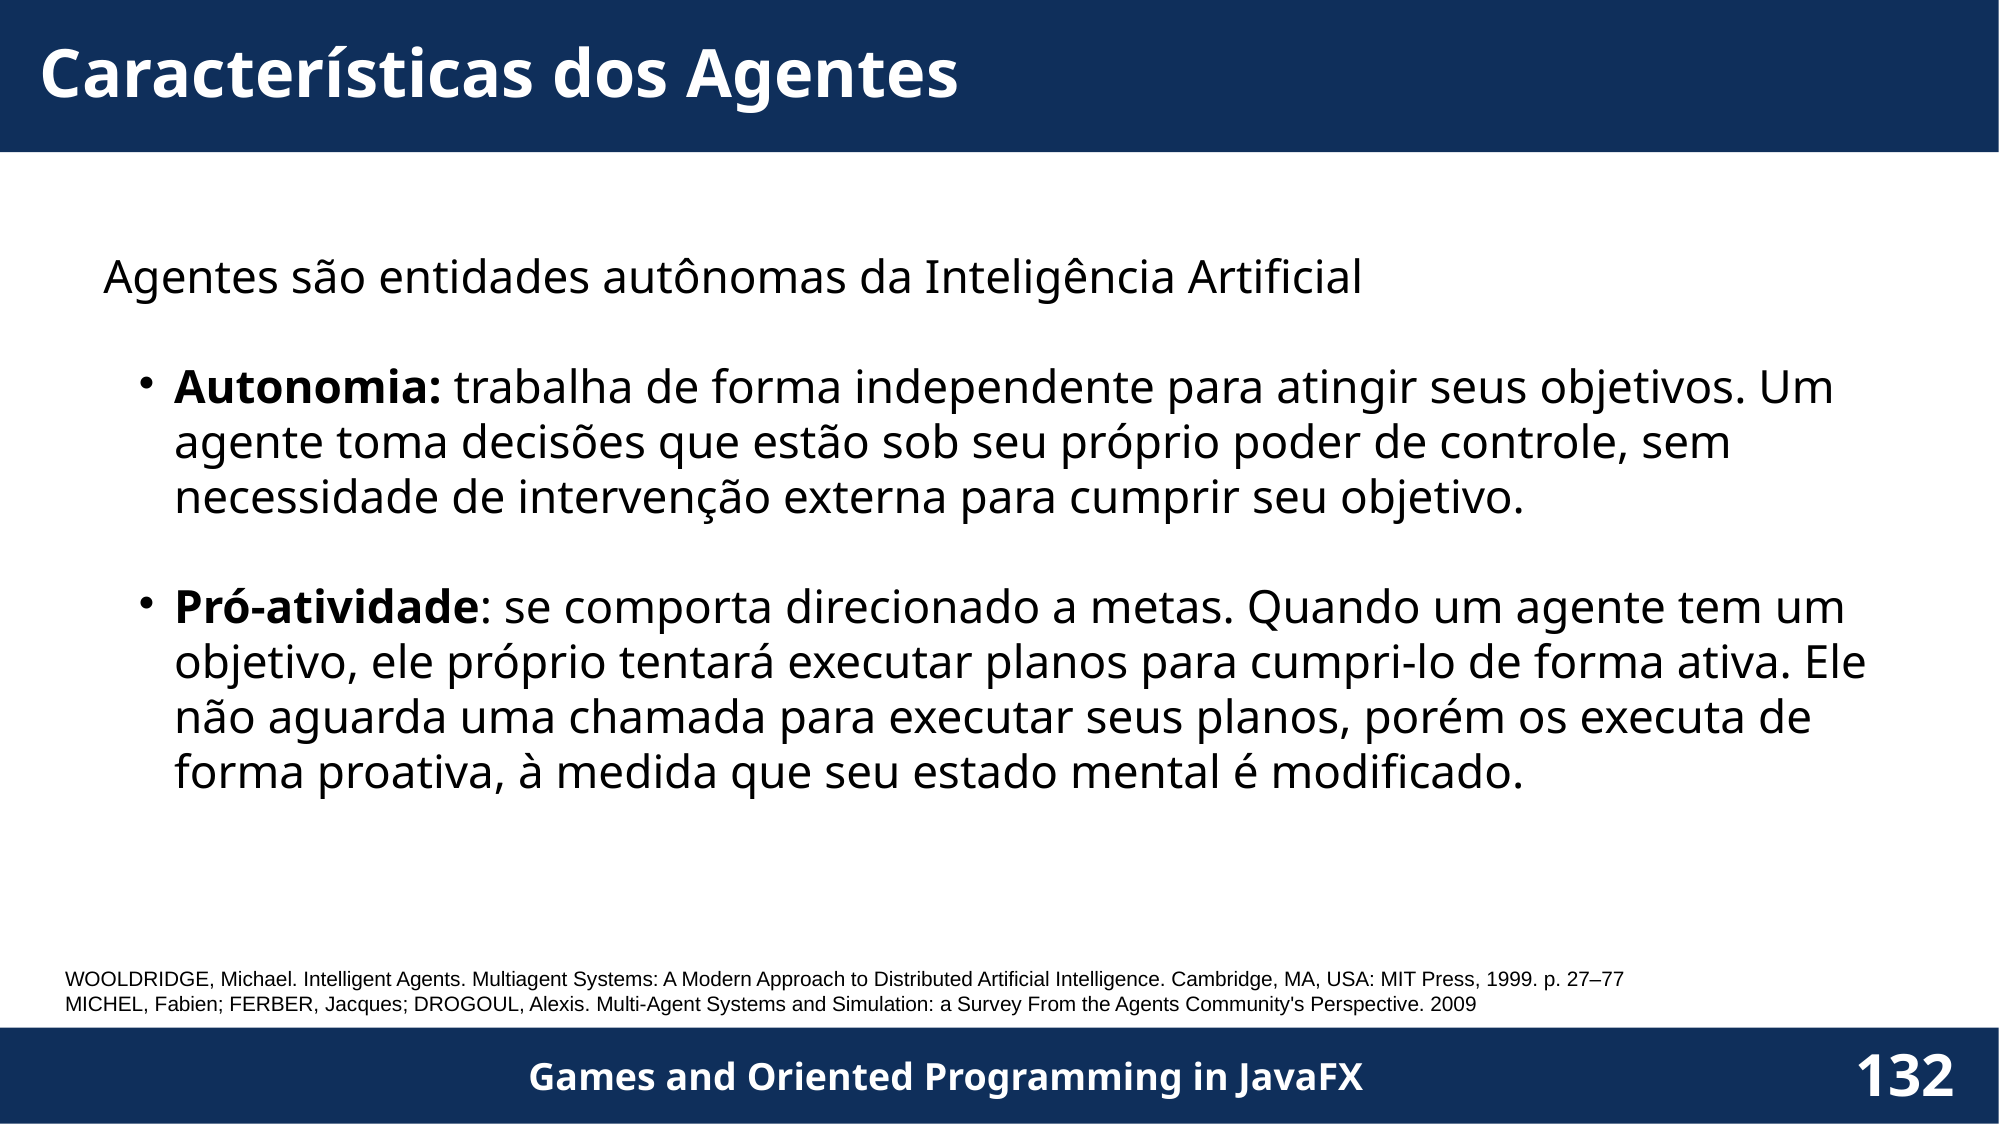

Características dos Agentes
Agentes são entidades autônomas da Inteligência Artificial
Autonomia: trabalha de forma independente para atingir seus objetivos. Um agente toma decisões que estão sob seu próprio poder de controle, sem necessidade de intervenção externa para cumprir seu objetivo.
Pró-atividade: se comporta direcionado a metas. Quando um agente tem um objetivo, ele próprio tentará executar planos para cumpri-lo de forma ativa. Ele não aguarda uma chamada para executar seus planos, porém os executa de forma proativa, à medida que seu estado mental é modificado.
WOOLDRIDGE, Michael. Intelligent Agents. Multiagent Systems: A Modern Approach to Distributed Artificial Intelligence. Cambridge, MA, USA: MIT Press, 1999. p. 27–77
MICHEL, Fabien; FERBER, Jacques; DROGOUL, Alexis. Multi-Agent Systems and Simulation: a Survey From the Agents Community's Perspective. 2009